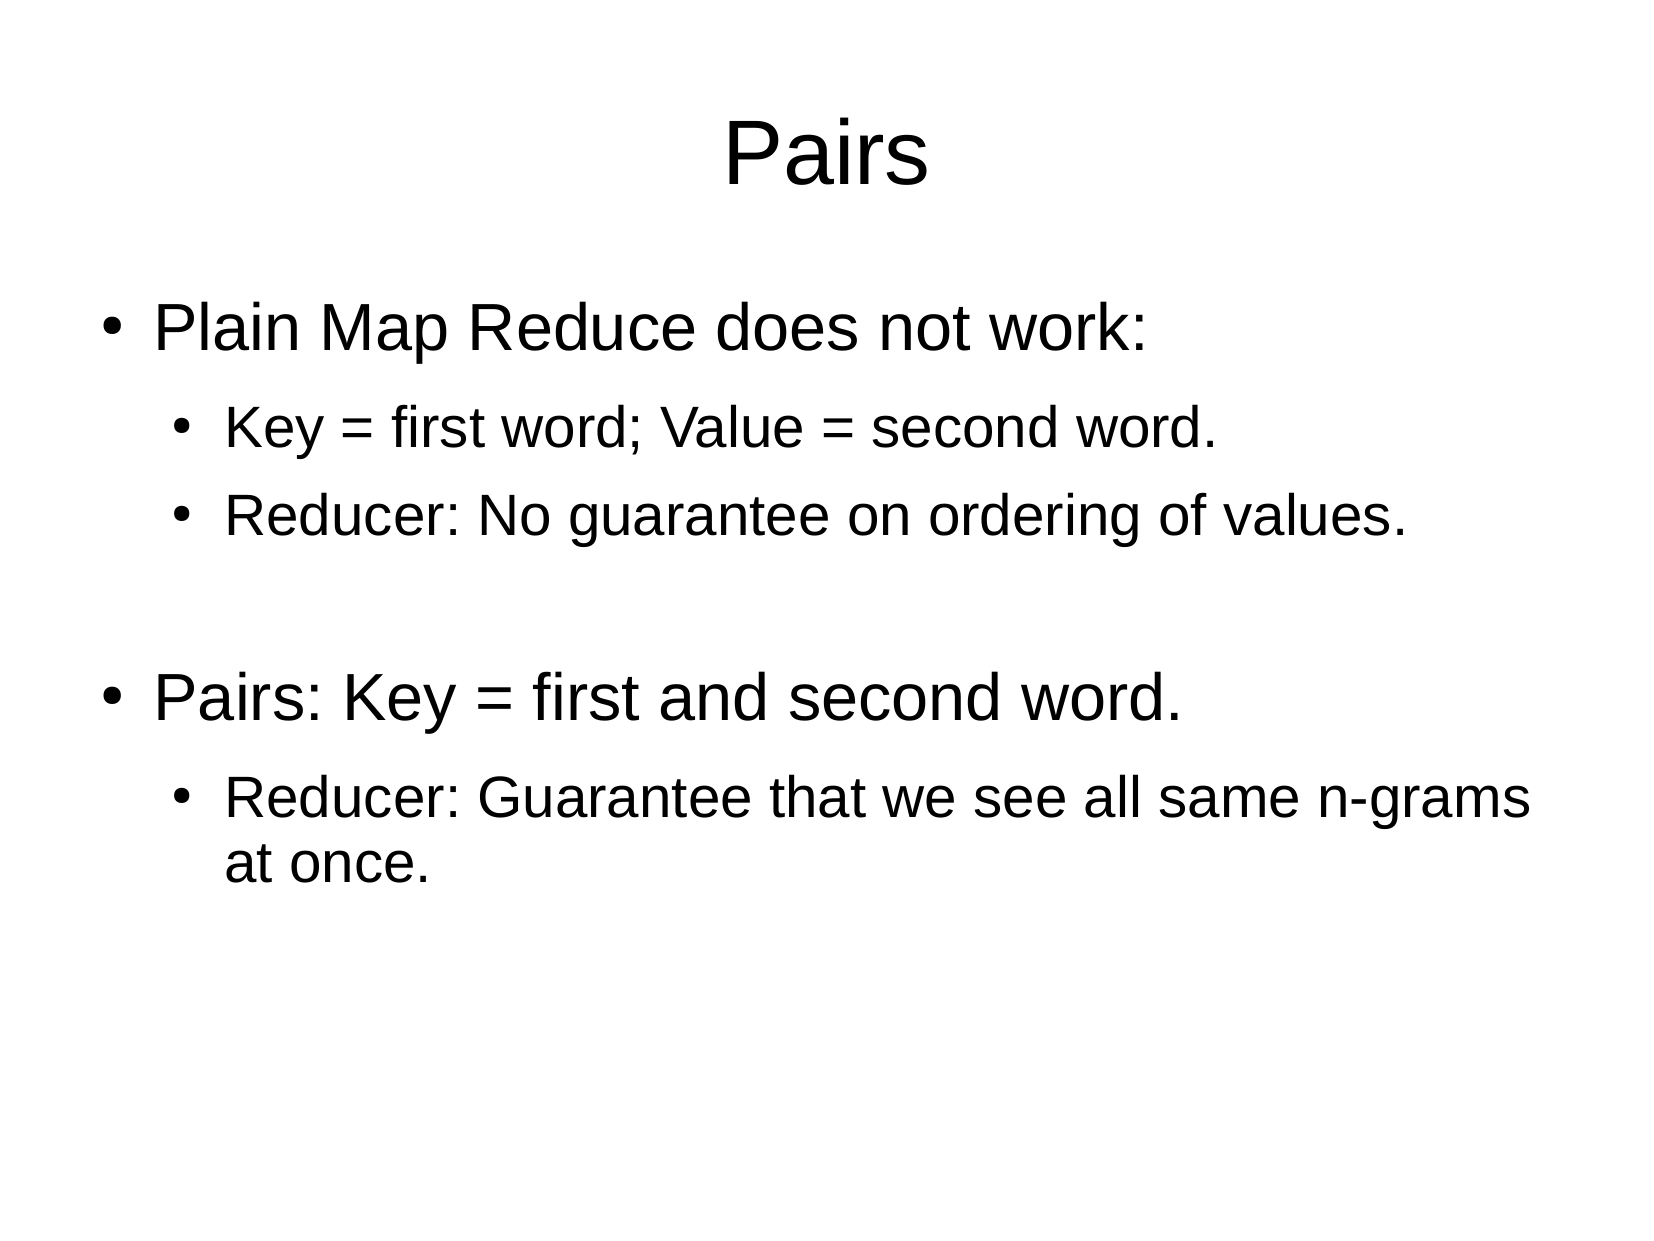

# Pairs
Plain Map Reduce does not work:
Key = first word; Value = second word.
Reducer: No guarantee on ordering of values.
Pairs: Key = first and second word.
Reducer: Guarantee that we see all same n-grams at once.